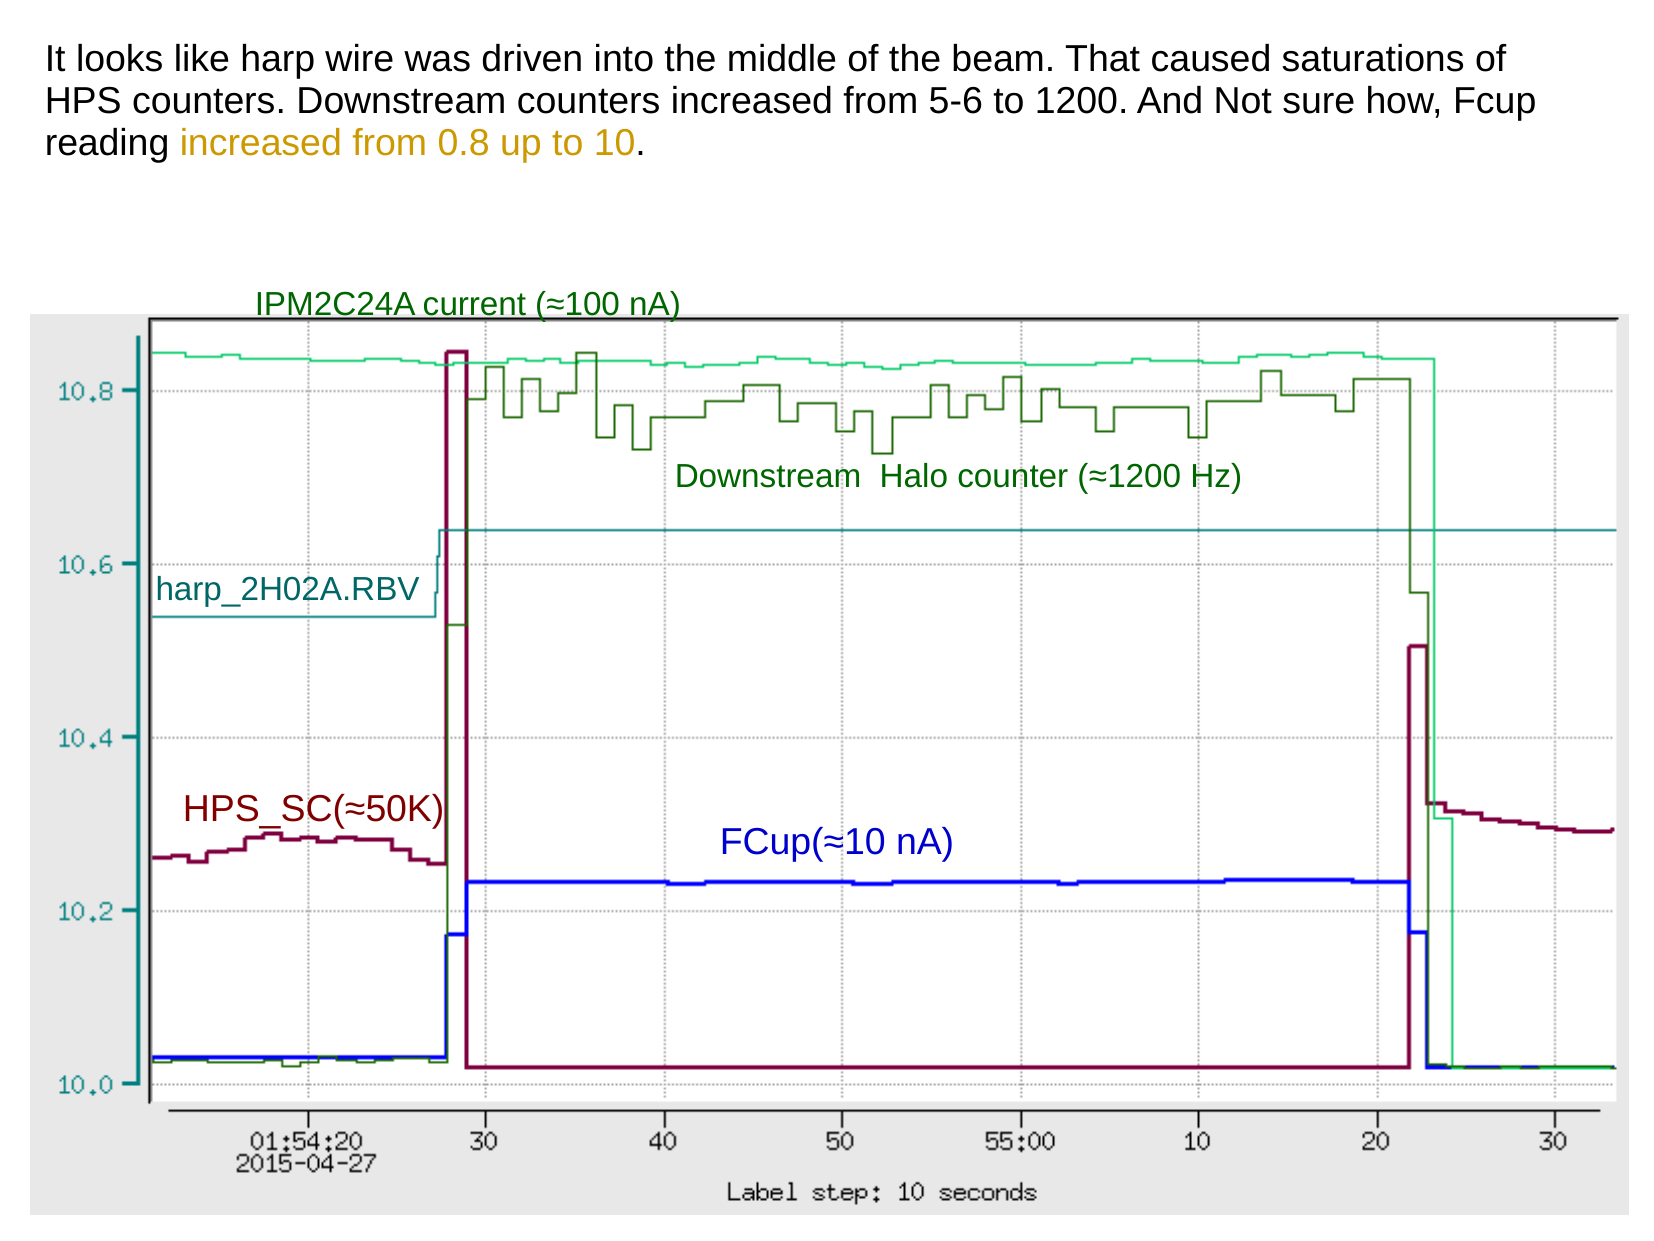

It looks like harp wire was driven into the middle of the beam. That caused saturations of HPS counters. Downstream counters increased from 5-6 to 1200. And Not sure how, Fcup
reading increased from 0.8 up to 10.
IPM2C24A current (≈100 nA)
Downstream Halo counter (≈1200 Hz)
harp_2H02A.RBV
HPS_SC(≈50K)
FCup(≈10 nA)